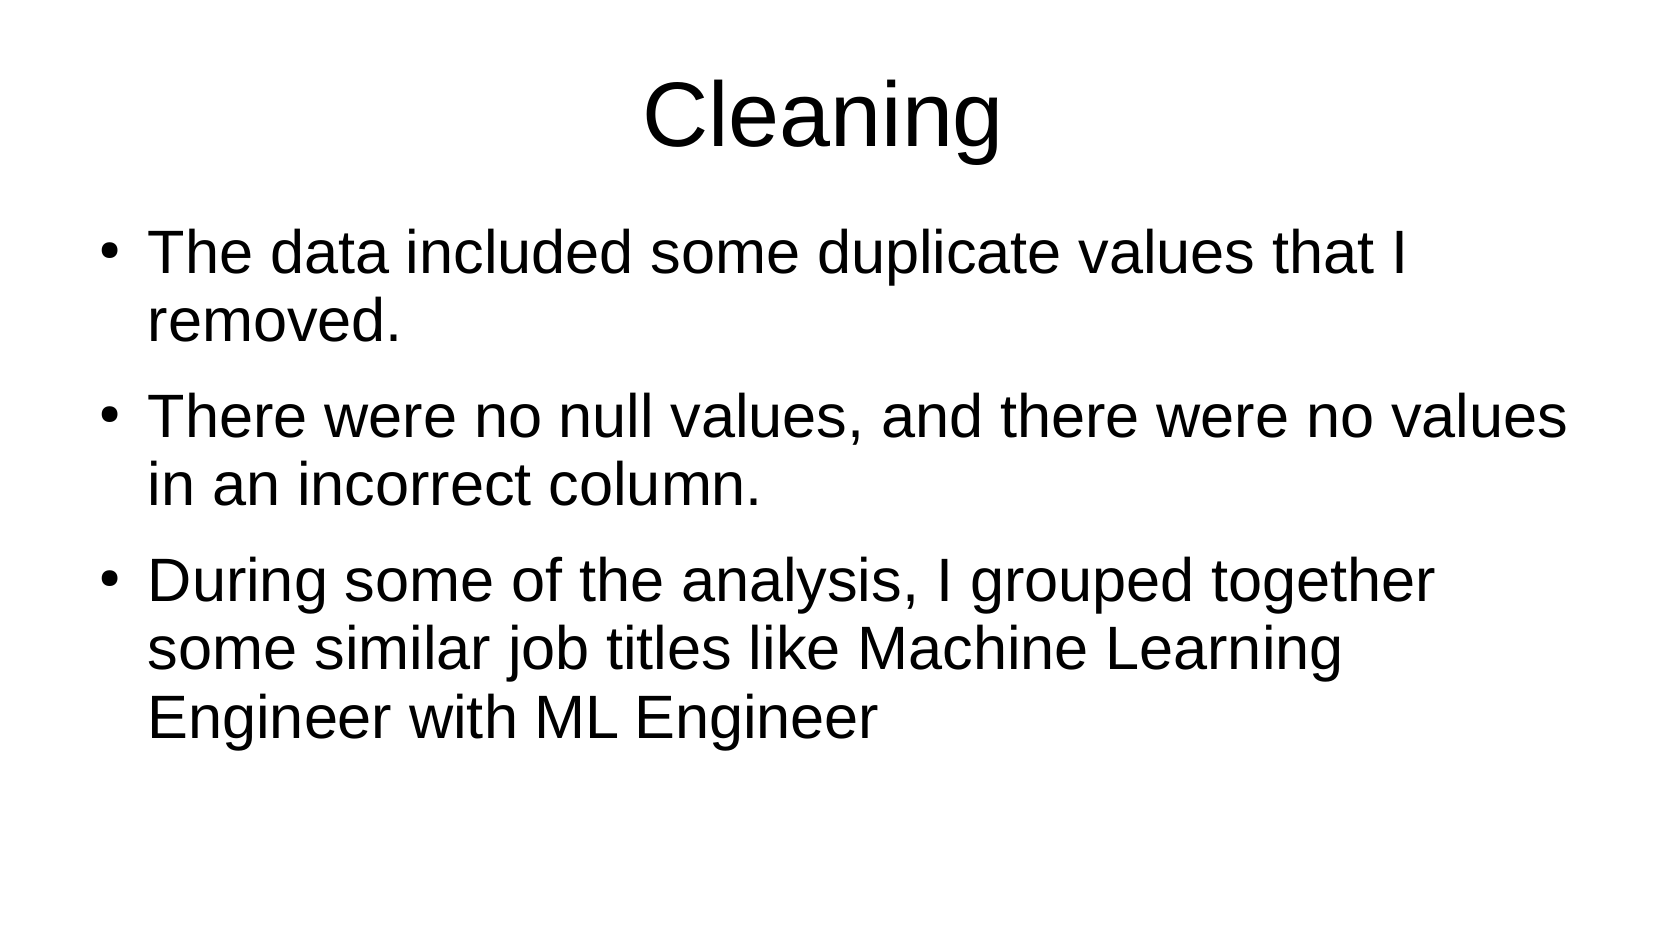

# Cleaning
The data included some duplicate values that I removed.
There were no null values, and there were no values in an incorrect column.
During some of the analysis, I grouped together some similar job titles like Machine Learning Engineer with ML Engineer